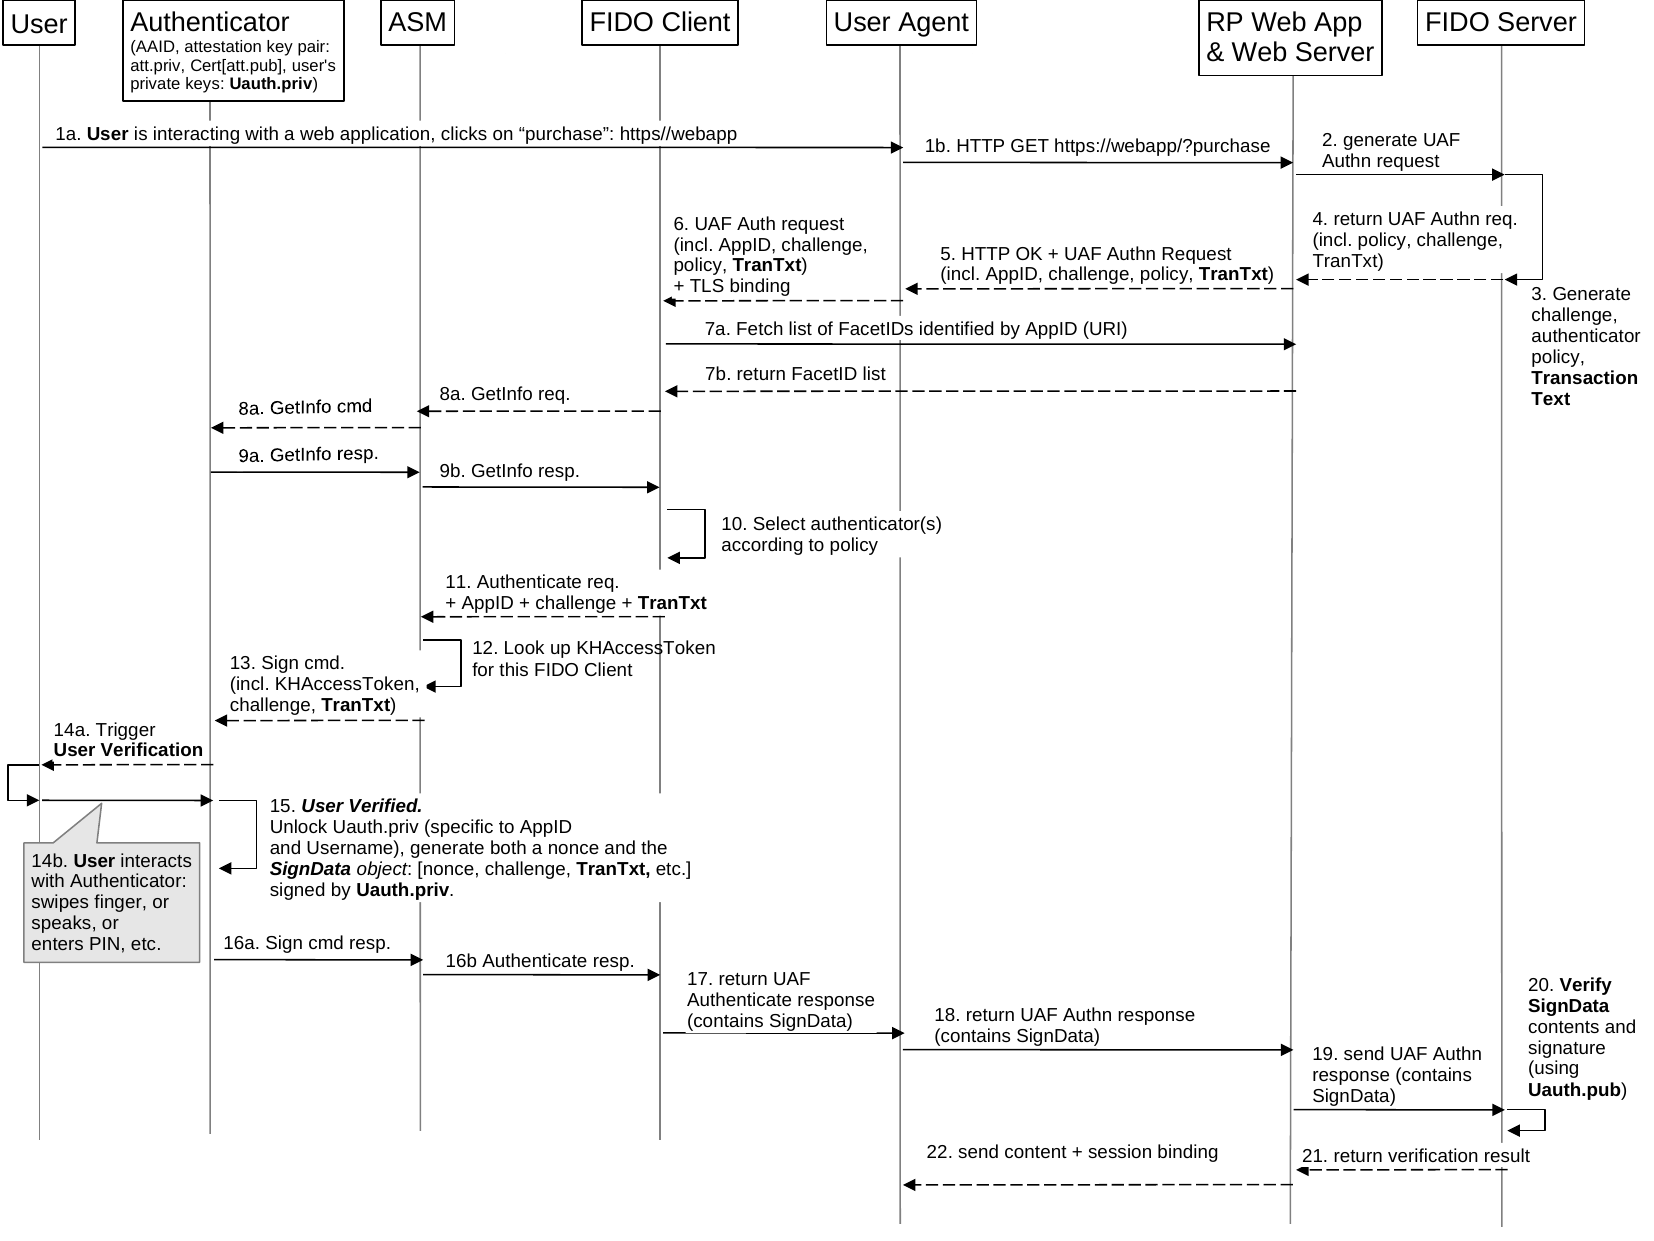

User
Authenticator
(AAID, attestation key pair:
att.priv, Cert[att.pub], user's
private keys: Uauth.priv)
ASM
FIDO Client
User Agent
RP Web App
& Web Server
FIDO Server
1a. User is interacting with a web application, clicks on “purchase”: https//webapp
2. generate UAF
Authn request
1b. HTTP GET https://webapp/?purchase
4. return UAF Authn req.
(incl. policy, challenge,
TranTxt)
6. UAF Auth request
(incl. AppID, challenge,
policy, TranTxt)
+ TLS binding
5. HTTP OK + UAF Authn Request
(incl. AppID, challenge, policy, TranTxt)
3. Generate
challenge,
authenticator
policy,
Transaction
Text
7a. Fetch list of FacetIDs identified by AppID (URI)
7b. return FacetID list
8a. GetInfo req.
8a. GetInfo cmd
9a. GetInfo resp.
9b. GetInfo resp.
10. Select authenticator(s)
according to policy
11. Authenticate req.
+ AppID + challenge + TranTxt
12. Look up KHAccessToken
for this FIDO Client
13. Sign cmd.
(incl. KHAccessToken,
challenge, TranTxt)
14a. Trigger
User Verification
15. User Verified.
Unlock Uauth.priv (specific to AppID
and Username), generate both a nonce and the
SignData object: [nonce, challenge, TranTxt, etc.]
signed by Uauth.priv.
14b. User interacts
with Authenticator:
swipes finger, or
speaks, or
enters PIN, etc.
16a. Sign cmd resp.
16b Authenticate resp.
17. return UAF
Authenticate response
(contains SignData)
20. Verify
SignData
contents and
signature
(using
Uauth.pub)
18. return UAF Authn response
(contains SignData)
19. send UAF Authn
response (contains
SignData)
22. send content + session binding
21. return verification result